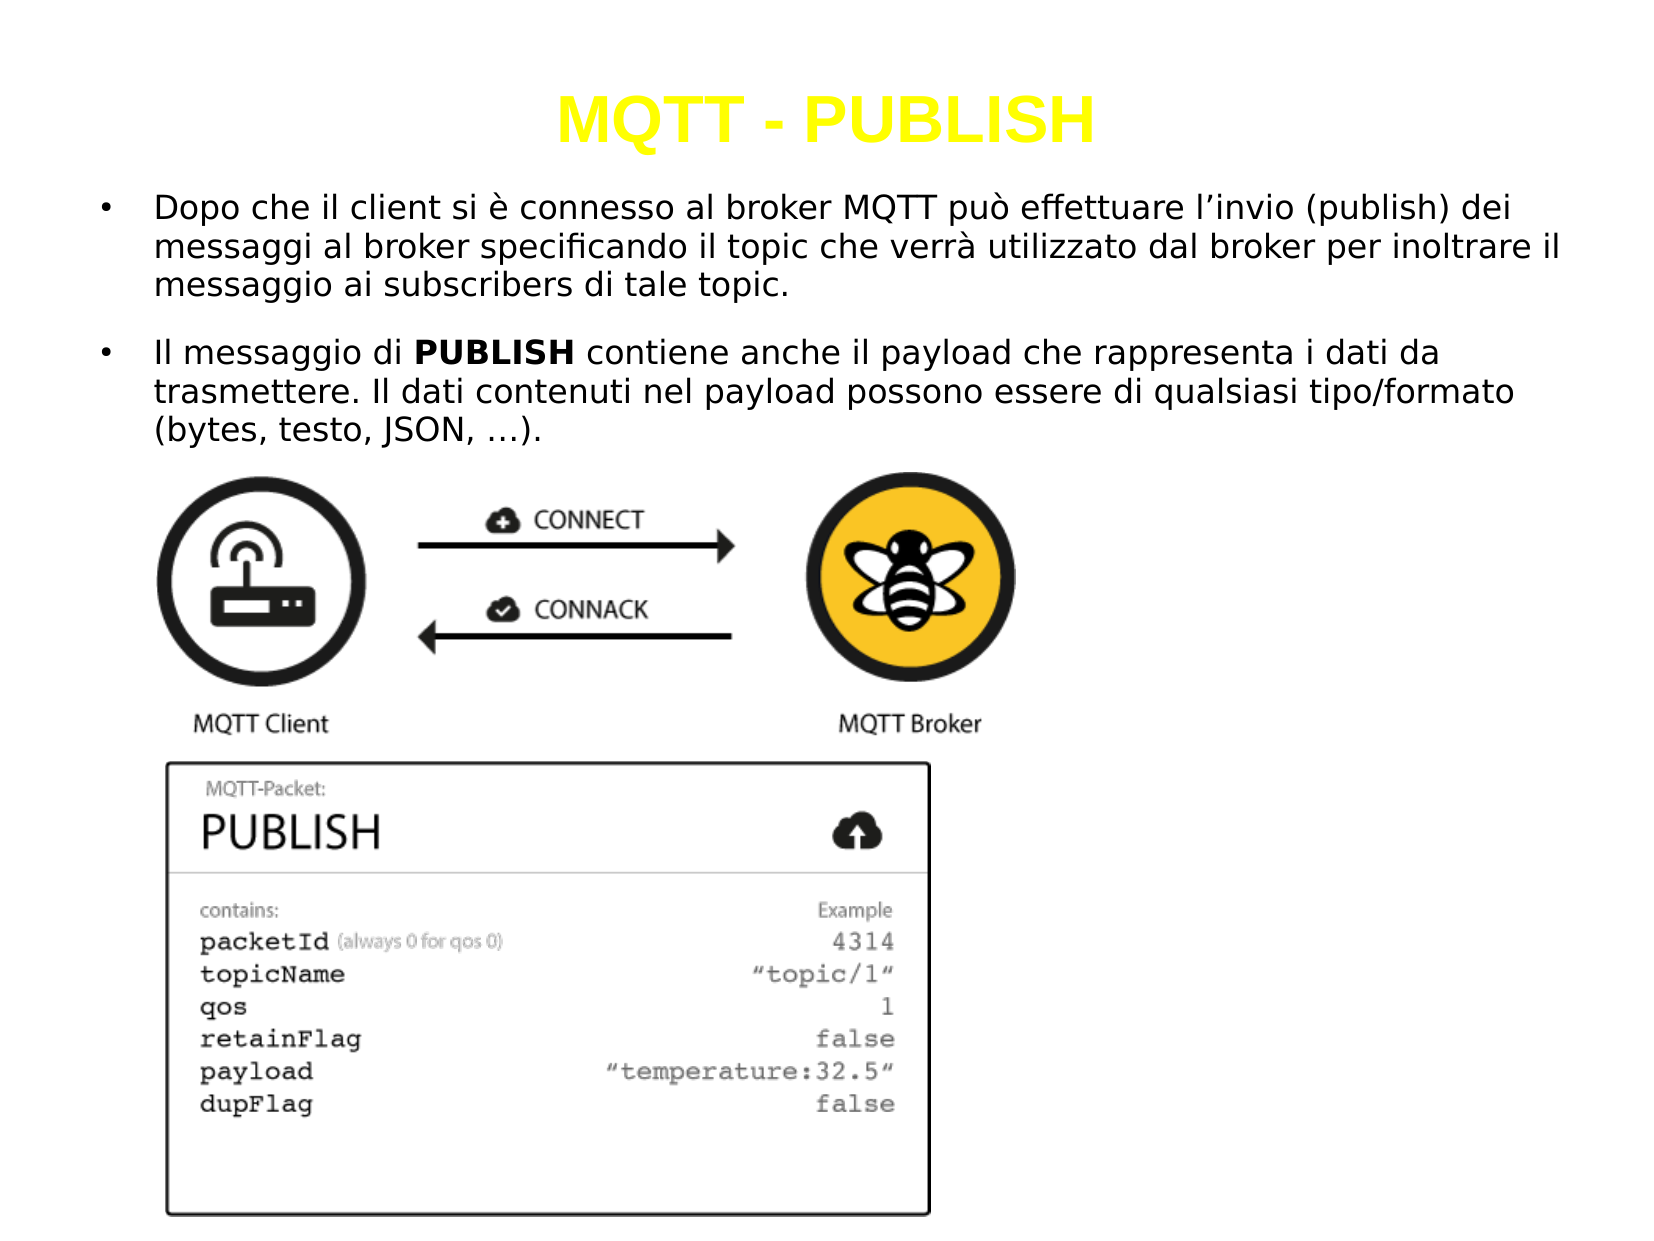

# MQTT - PUBLISH
Dopo che il client si è connesso al broker MQTT può effettuare l’invio (publish) dei messaggi al broker specificando il topic che verrà utilizzato dal broker per inoltrare il messaggio ai subscribers di tale topic.
Il messaggio di PUBLISH contiene anche il payload che rappresenta i dati da trasmettere. Il dati contenuti nel payload possono essere di qualsiasi tipo/formato (bytes, testo, JSON, …).